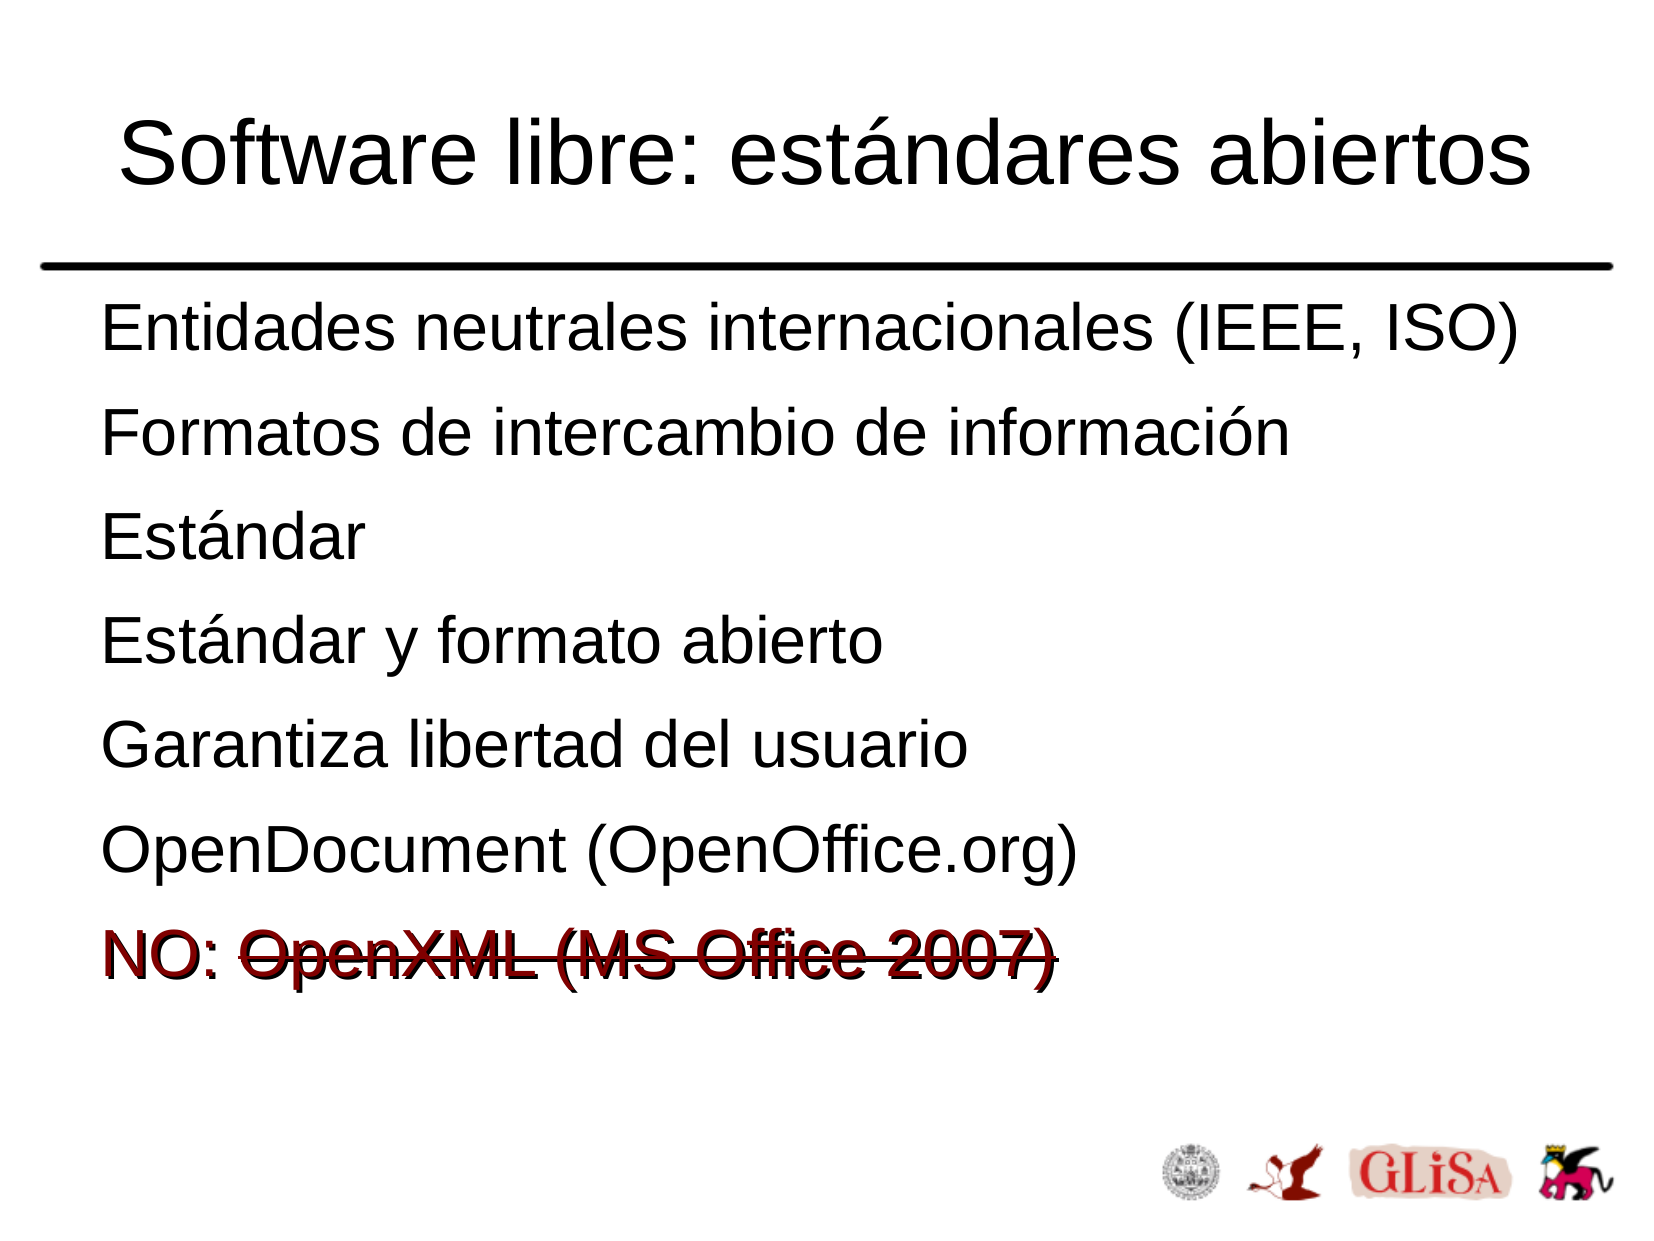

# Software libre: estándares abiertos
Entidades neutrales internacionales (IEEE, ISO)
Formatos de intercambio de información
Estándar
Estándar y formato abierto
Garantiza libertad del usuario
OpenDocument (OpenOffice.org)
NO: OpenXML (MS Office 2007)